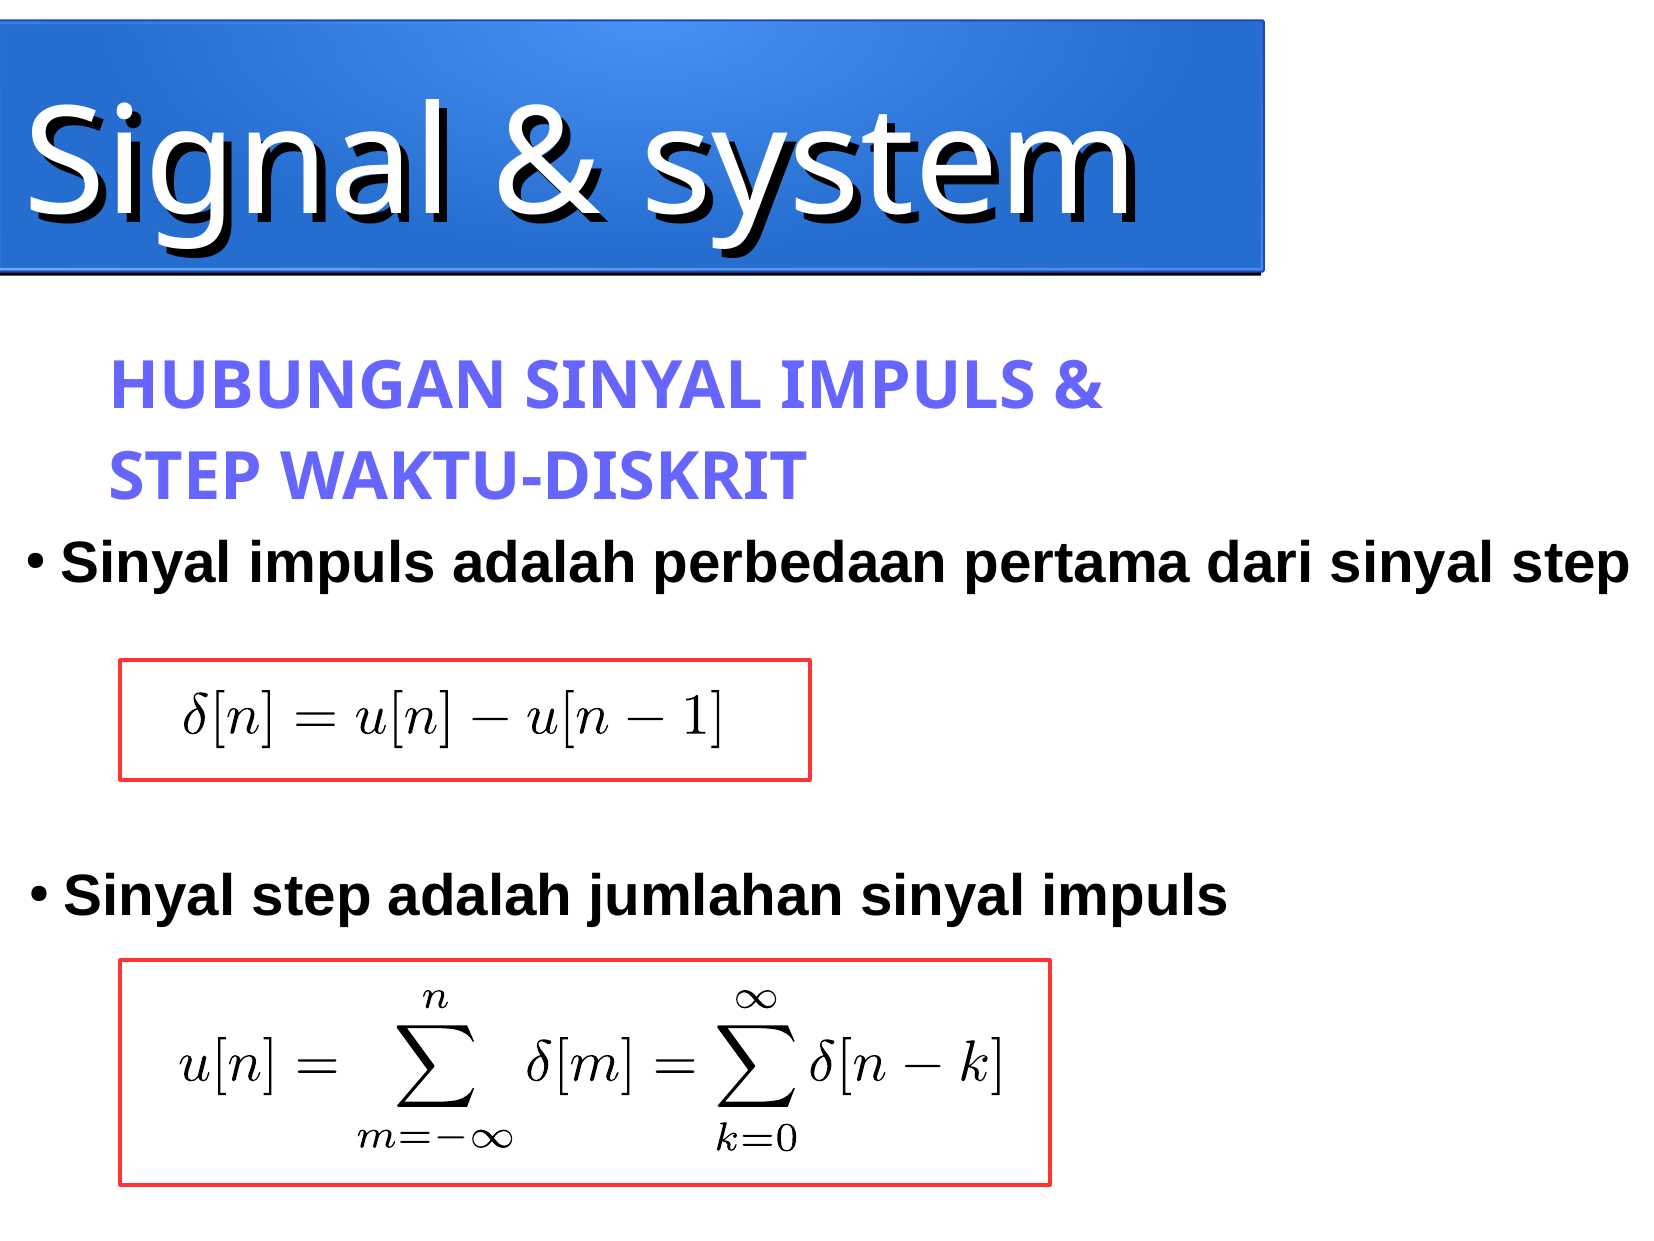

# Signal & system
HUBUNGAN SINYAL IMPULS & STEP WAKTU-DISKRIT
Sinyal impuls adalah perbedaan pertama dari sinyal step
Sinyal step adalah jumlahan sinyal impuls